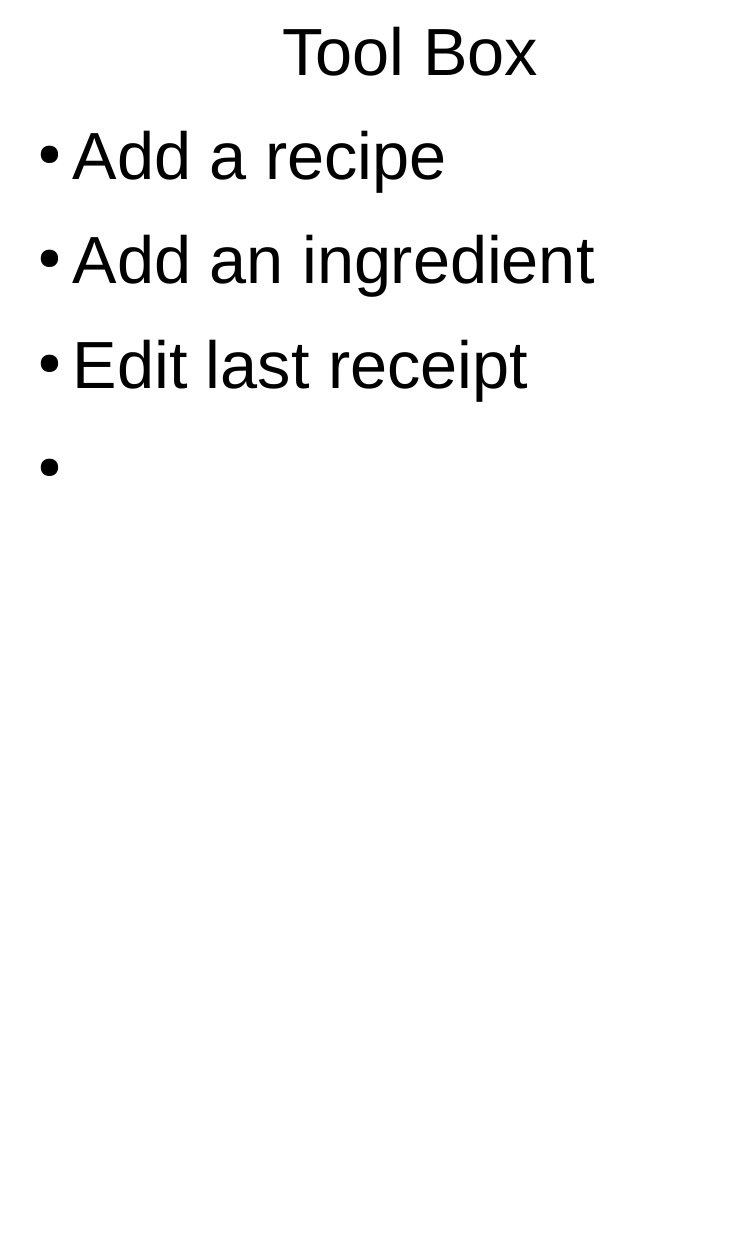

# Tool Box
Add a recipe
Add an ingredient
Edit last receipt